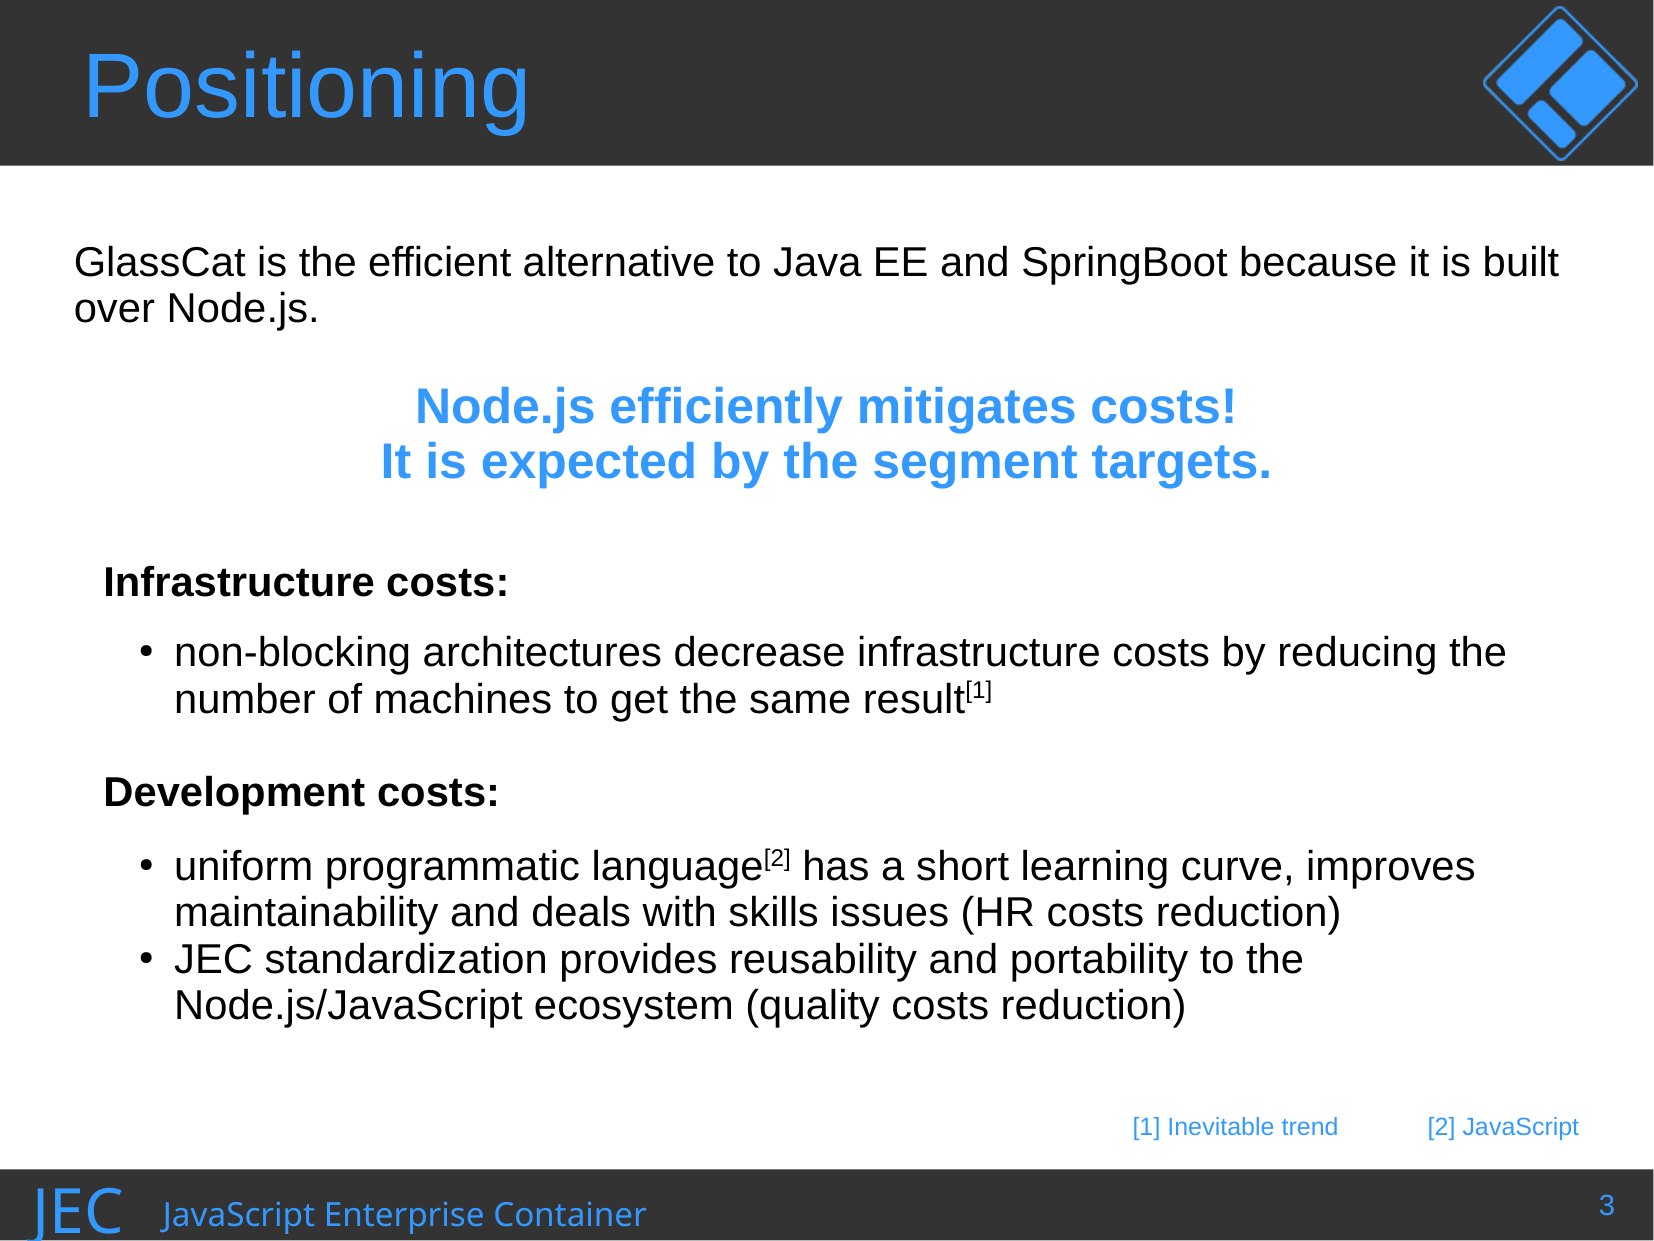

# Positioning
GlassCat is the efficient alternative to Java EE and SpringBoot because it is built over Node.js.
Node.js efficiently mitigates costs!
It is expected by the segment targets.
Infrastructure costs:
non-blocking architectures decrease infrastructure costs by reducing the number of machines to get the same result[1]
Development costs:
uniform programmatic language[2] has a short learning curve, improves maintainability and deals with skills issues (HR costs reduction)
JEC standardization provides reusability and portability to the Node.js/JavaScript ecosystem (quality costs reduction)
[1] Inevitable trend		[2] JavaScript
JEC
3
JavaScript Enterprise Container